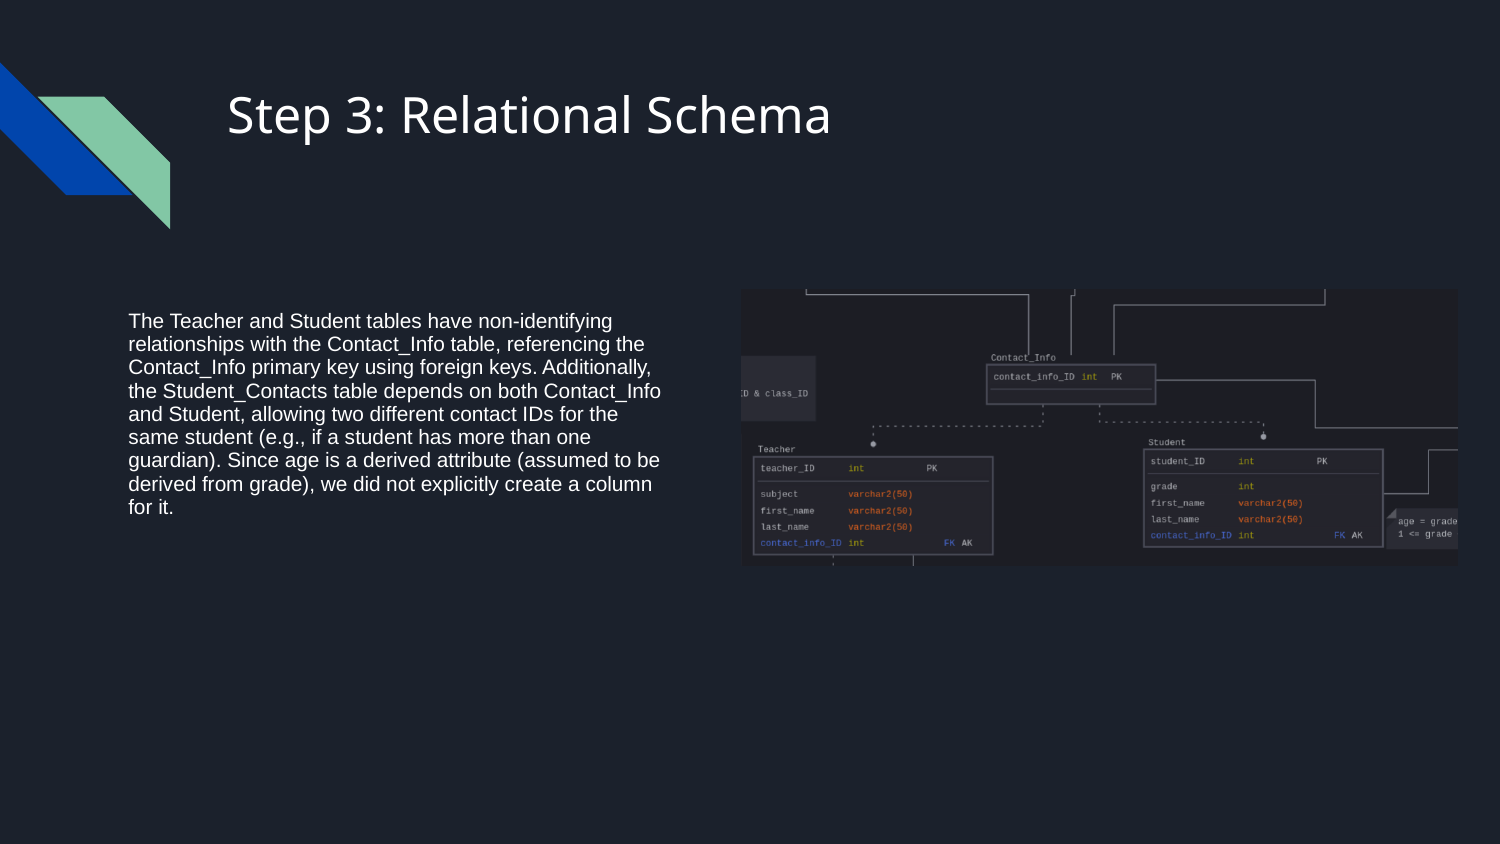

# Step 3: Relational Schema
The Teacher and Student tables have non-identifying relationships with the Contact_Info table, referencing the Contact_Info primary key using foreign keys. Additionally, the Student_Contacts table depends on both Contact_Info and Student, allowing two different contact IDs for the same student (e.g., if a student has more than one guardian). Since age is a derived attribute (assumed to be derived from grade), we did not explicitly create a column for it.